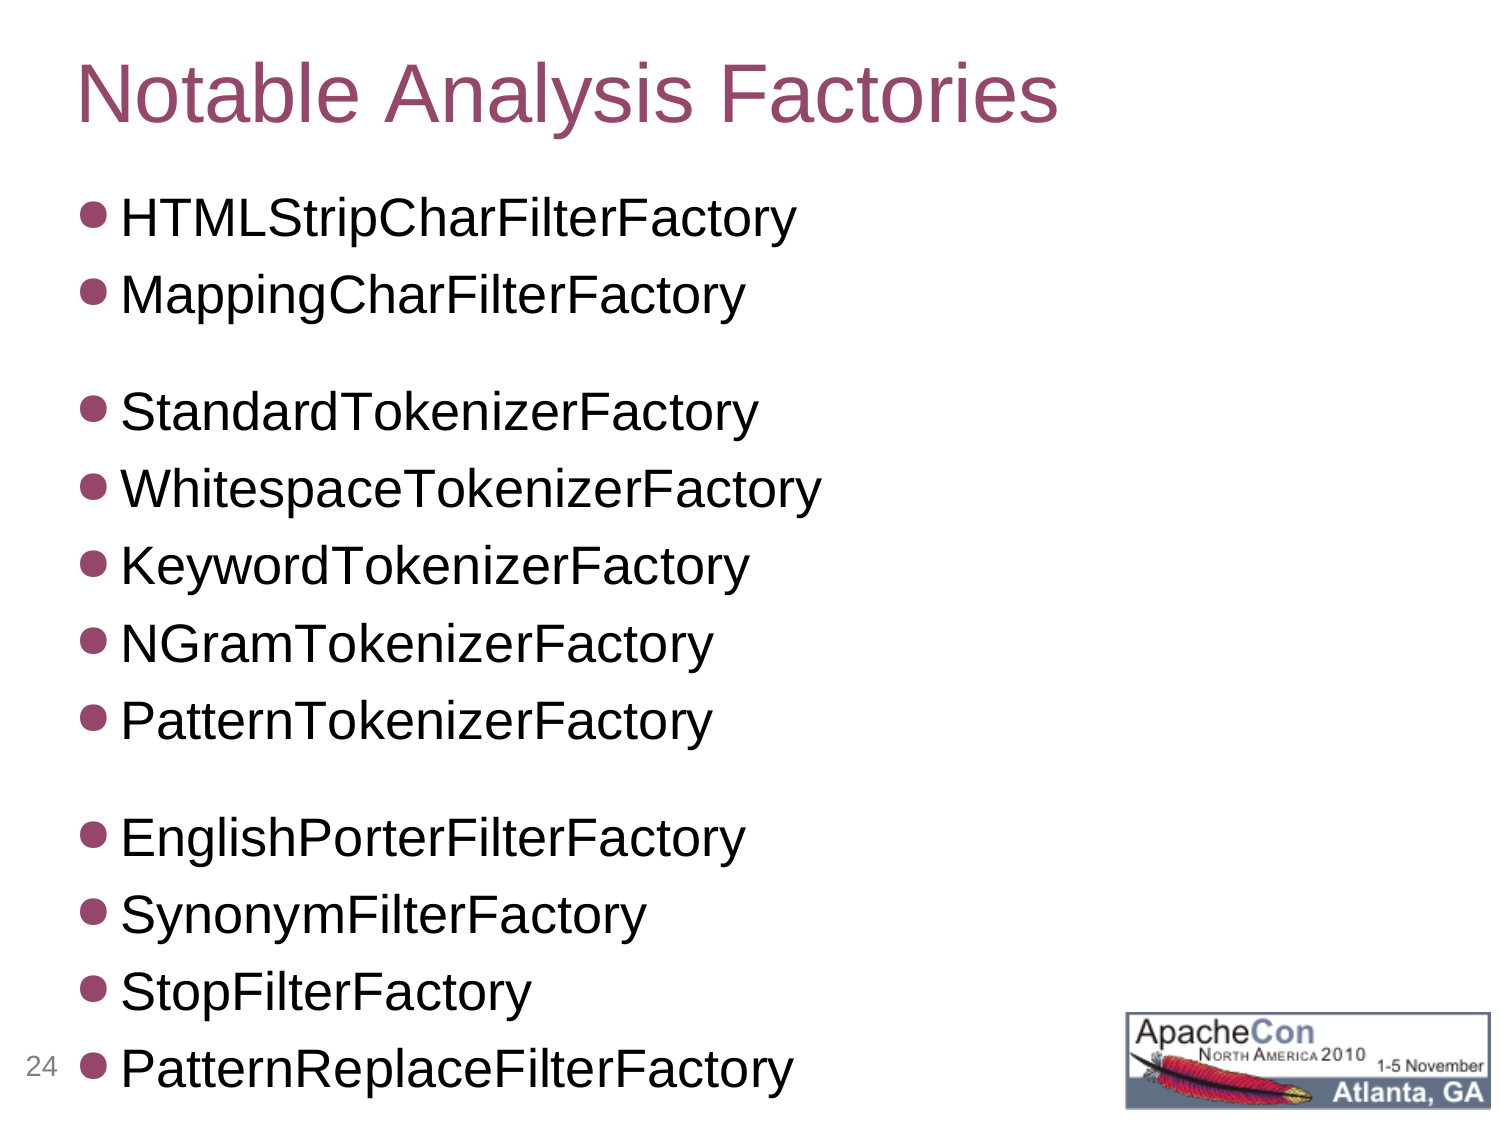

# Notable Analysis Factories
HTMLStripCharFilterFactory
MappingCharFilterFactory
StandardTokenizerFactory
WhitespaceTokenizerFactory
KeywordTokenizerFactory
NGramTokenizerFactory
PatternTokenizerFactory
EnglishPorterFilterFactory
SynonymFilterFactory
StopFilterFactory
PatternReplaceFilterFactory
24